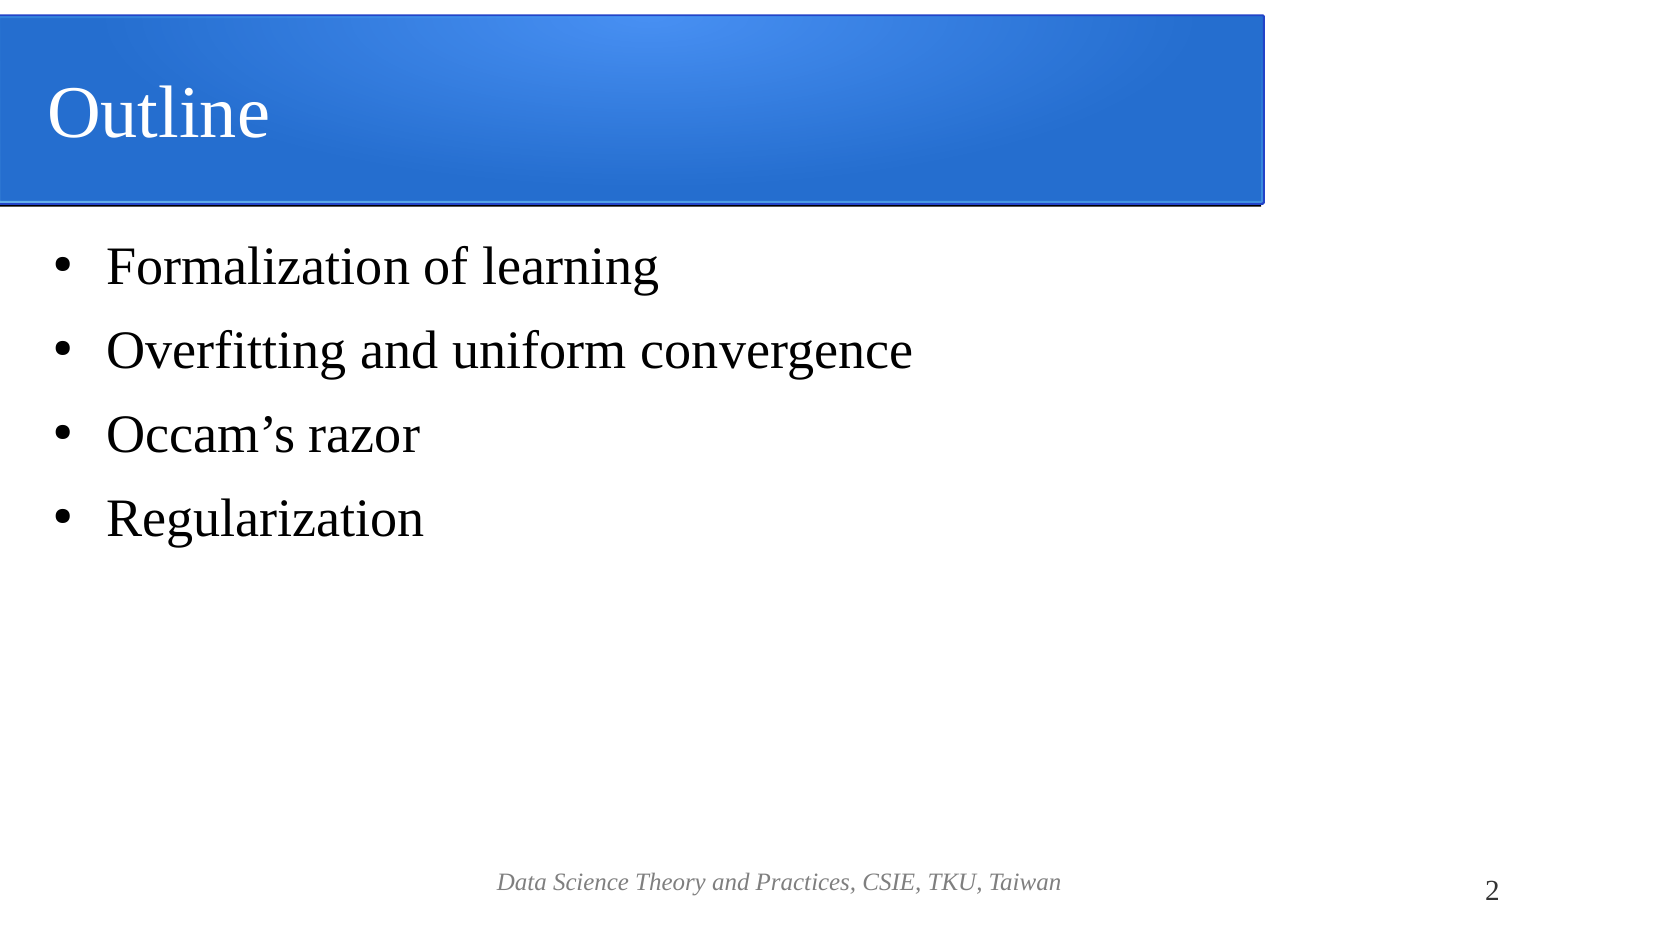

# Outline
Formalization of learning
Overfitting and uniform convergence
Occam’s razor
Regularization
Data Science Theory and Practices, CSIE, TKU, Taiwan
2